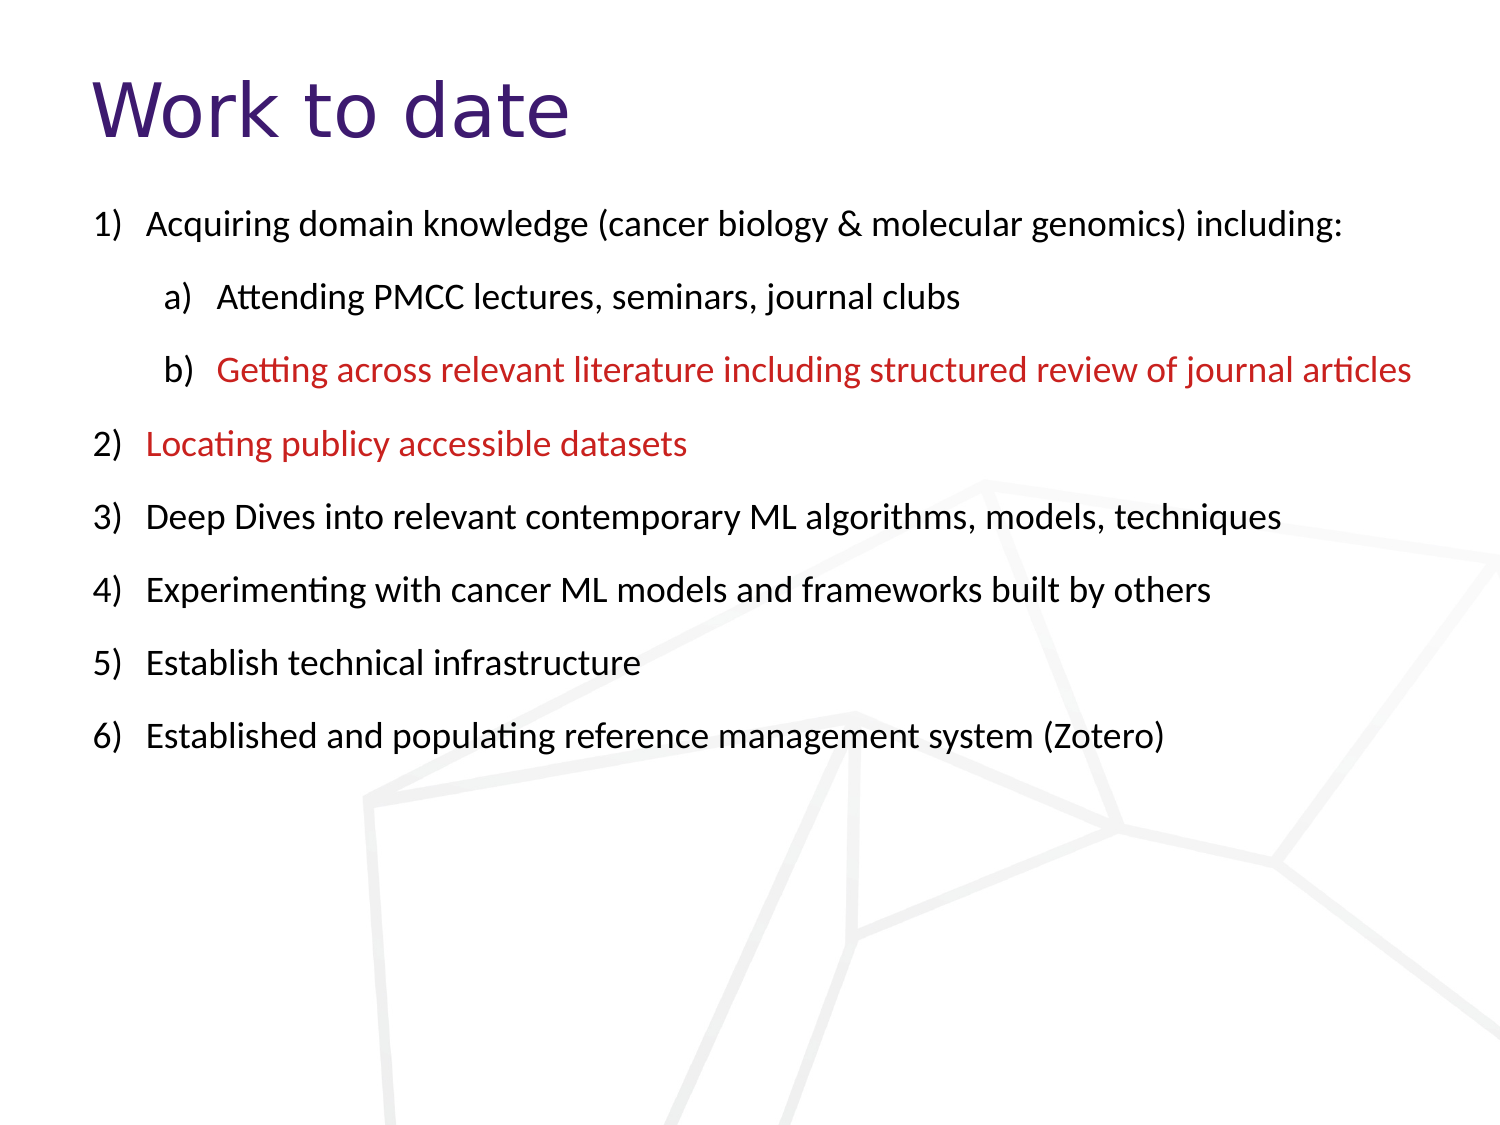

# Work to date
Acquiring domain knowledge (cancer biology & molecular genomics) including:
Attending PMCC lectures, seminars, journal clubs
Getting across relevant literature including structured review of journal articles
Locating publicy accessible datasets
Deep Dives into relevant contemporary ML algorithms, models, techniques
Experimenting with cancer ML models and frameworks built by others
Establish technical infrastructure
Established and populating reference management system (Zotero)